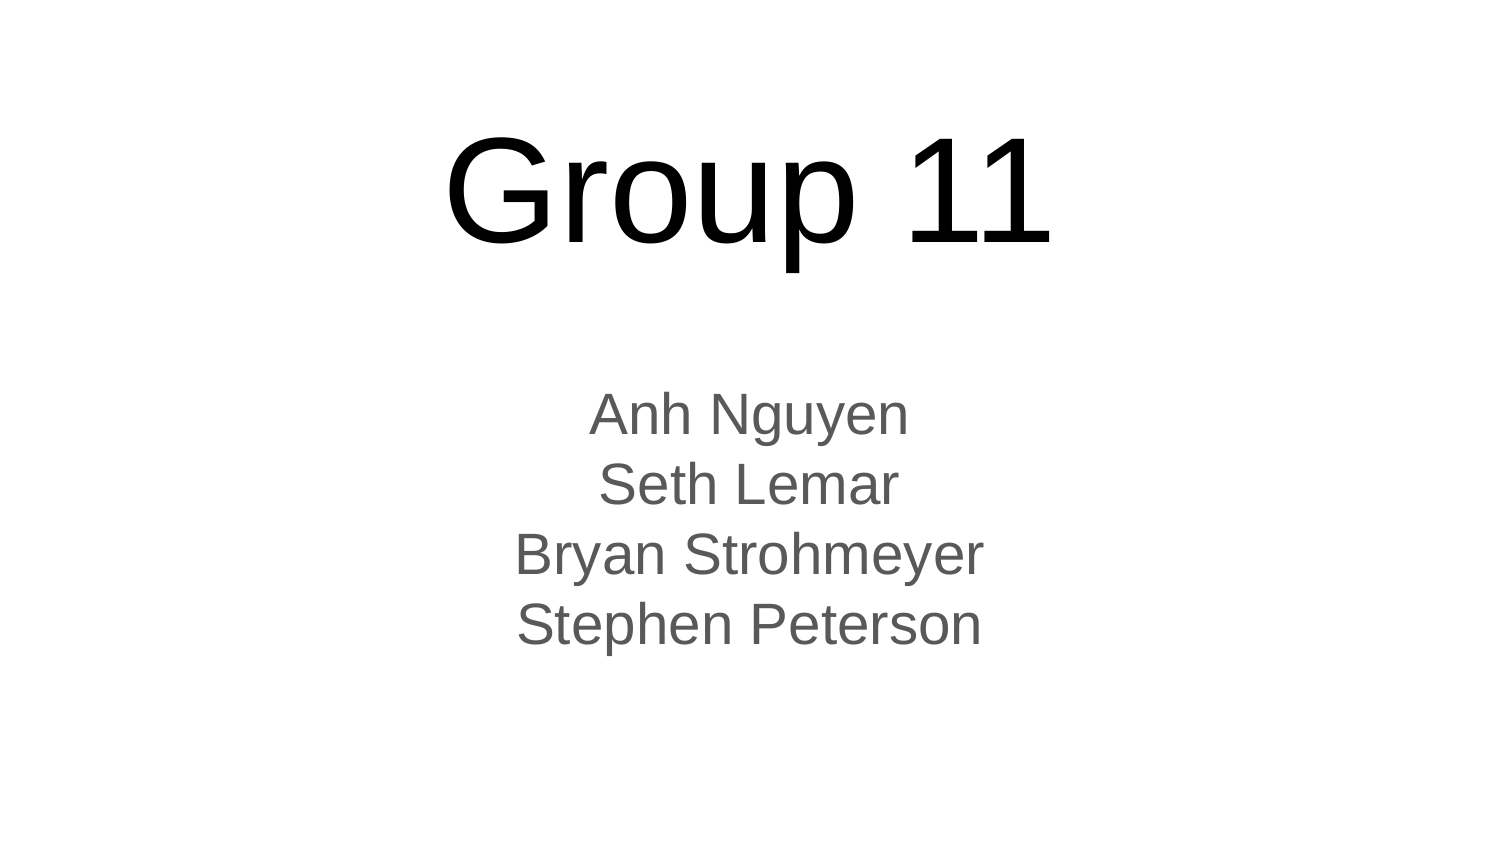

# Group 11
Anh Nguyen
Seth Lemar
Bryan Strohmeyer
Stephen Peterson